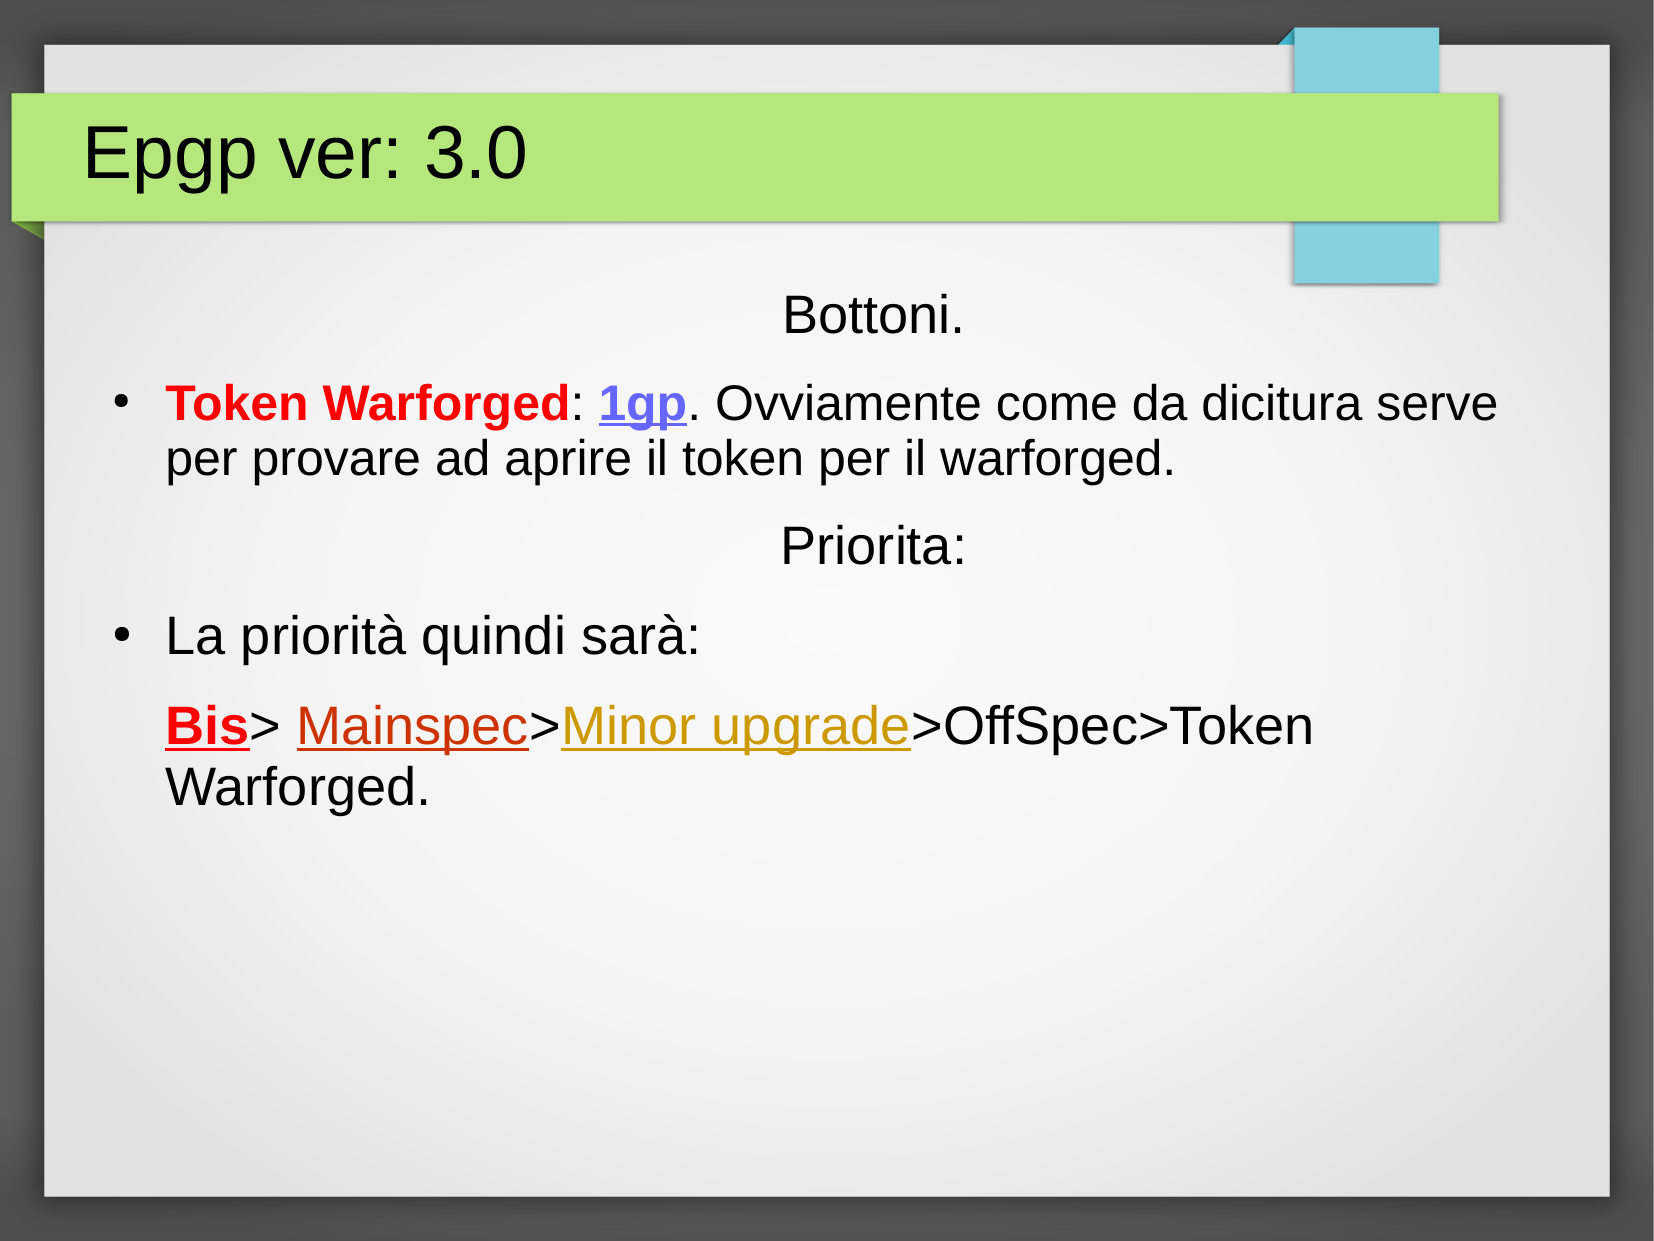

# Epgp ver: 3.0
Bottoni.
Token Warforged: 1gp. Ovviamente come da dicitura serve per provare ad aprire il token per il warforged.
Priorita:
La priorità quindi sarà:
Bis> Mainspec>Minor upgrade>OffSpec>Token Warforged.